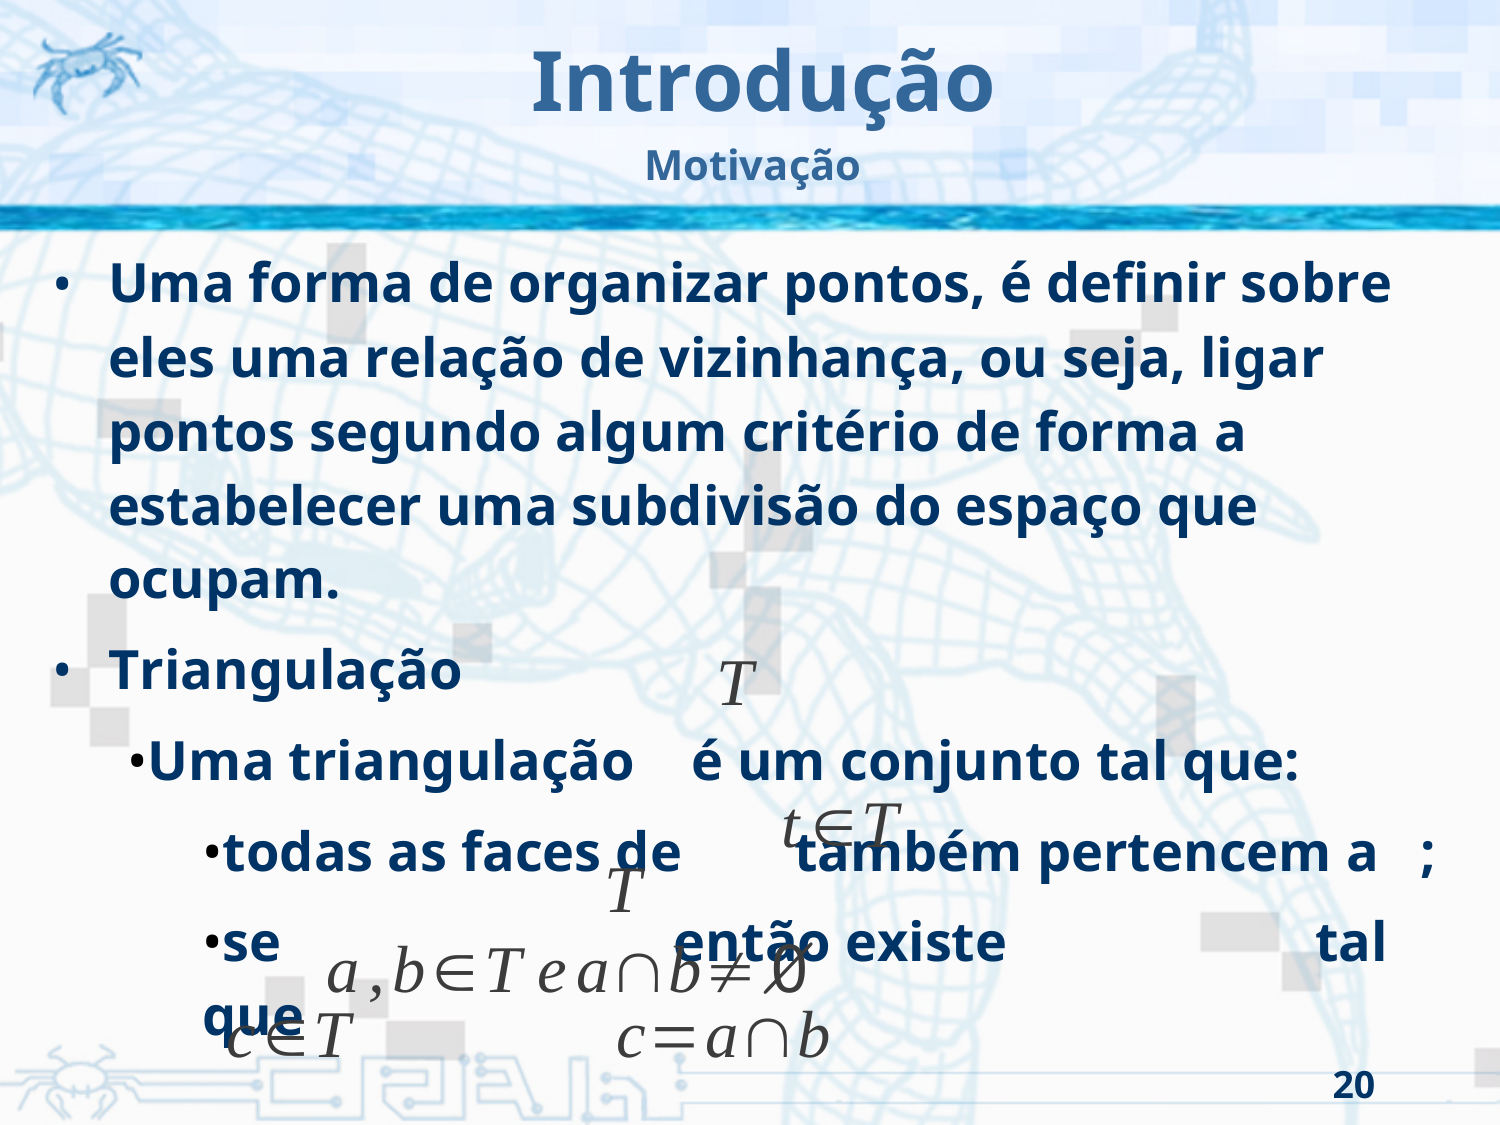

Introdução
Motivação
Uma forma de organizar pontos, é definir sobre eles uma relação de vizinhança, ou seja, ligar pontos segundo algum critério de forma a estabelecer uma subdivisão do espaço que ocupam.
Triangulação
Uma triangulação é um conjunto tal que:
todas as faces de também pertencem a ;
se então existe tal que